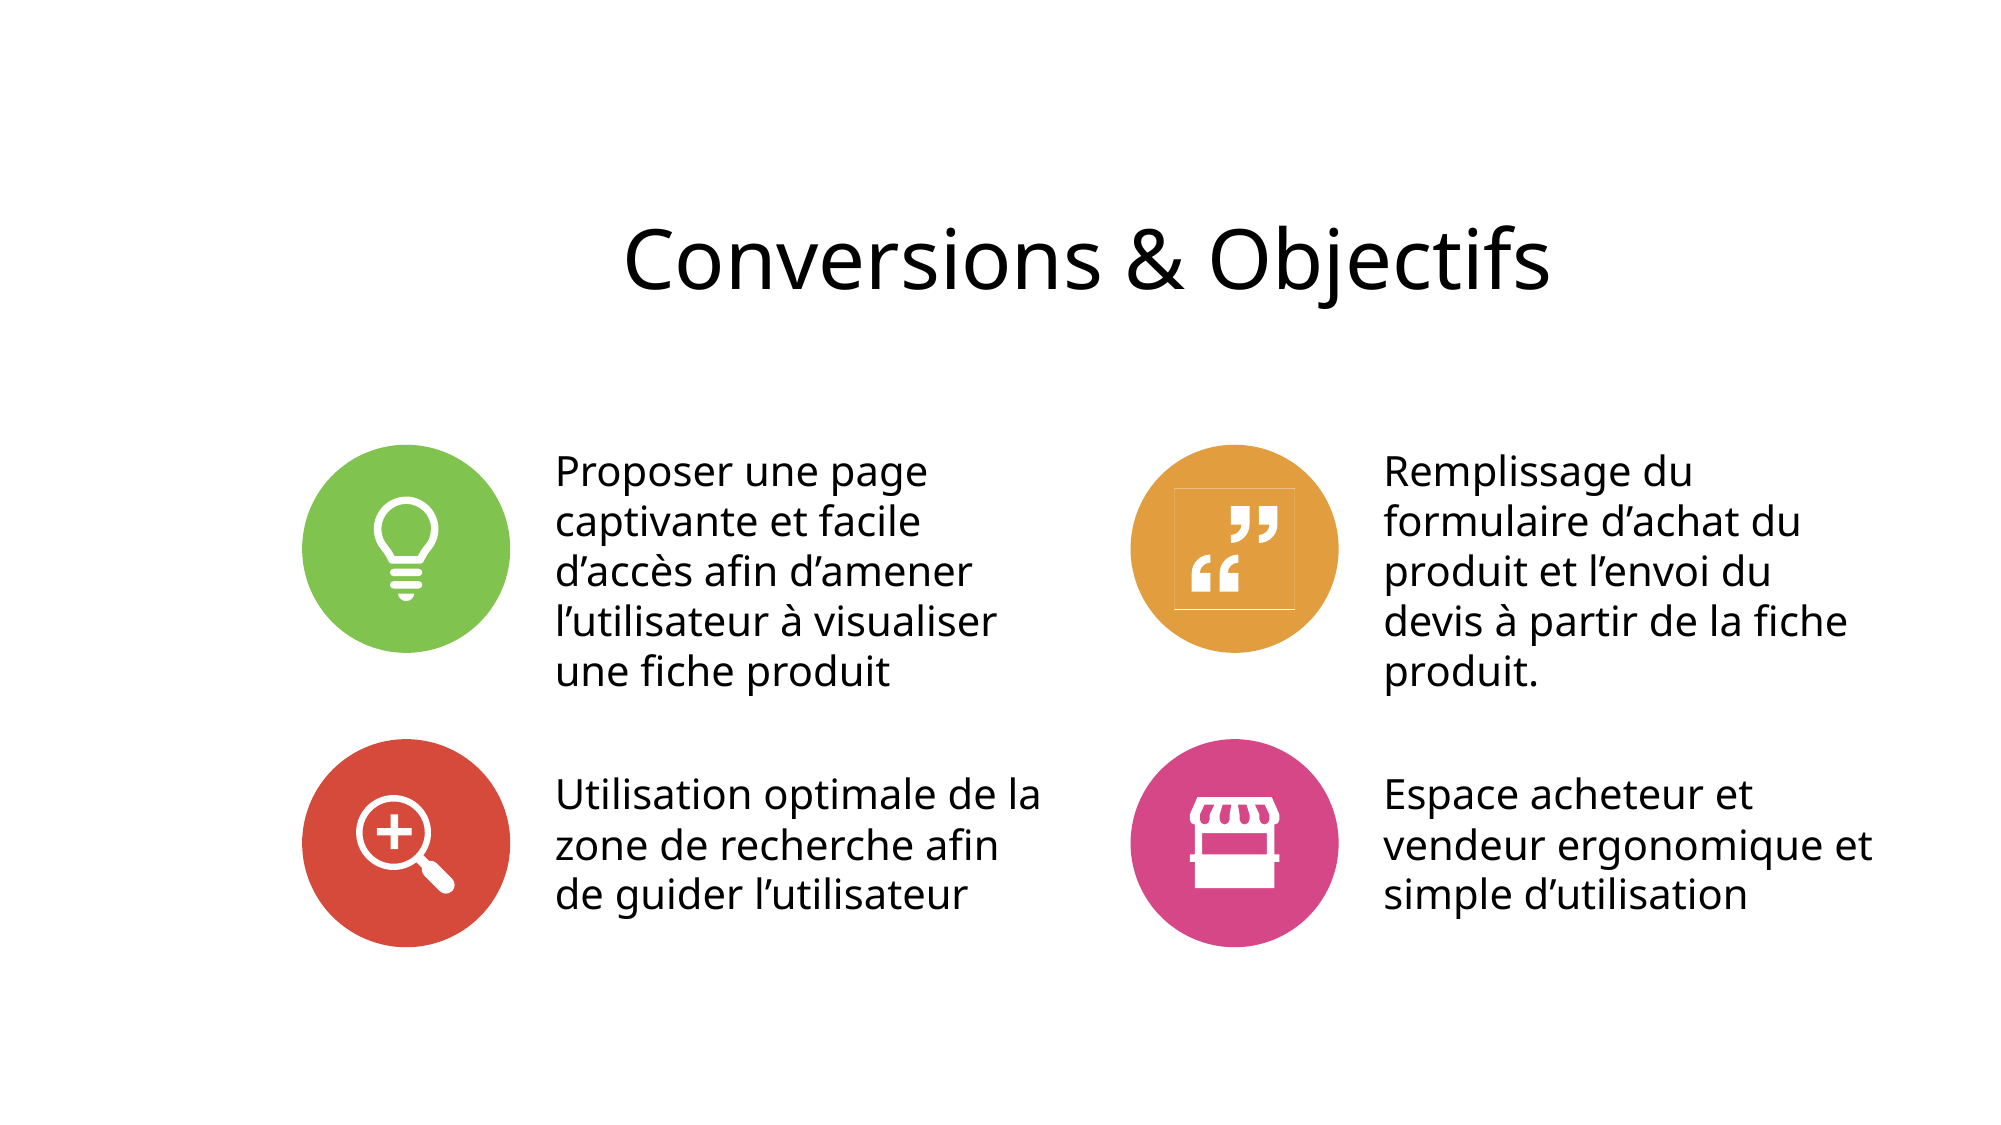

# Conversions & Objectifs
Proposer une page captivante et facile d’accès afin d’amener l’utilisateur à visualiser une fiche produit
Remplissage du formulaire d’achat du produit et l’envoi du devis à partir de la fiche produit.
Utilisation optimale de la zone de recherche afin de guider l’utilisateur
Espace acheteur et vendeur ergonomique et simple d’utilisation